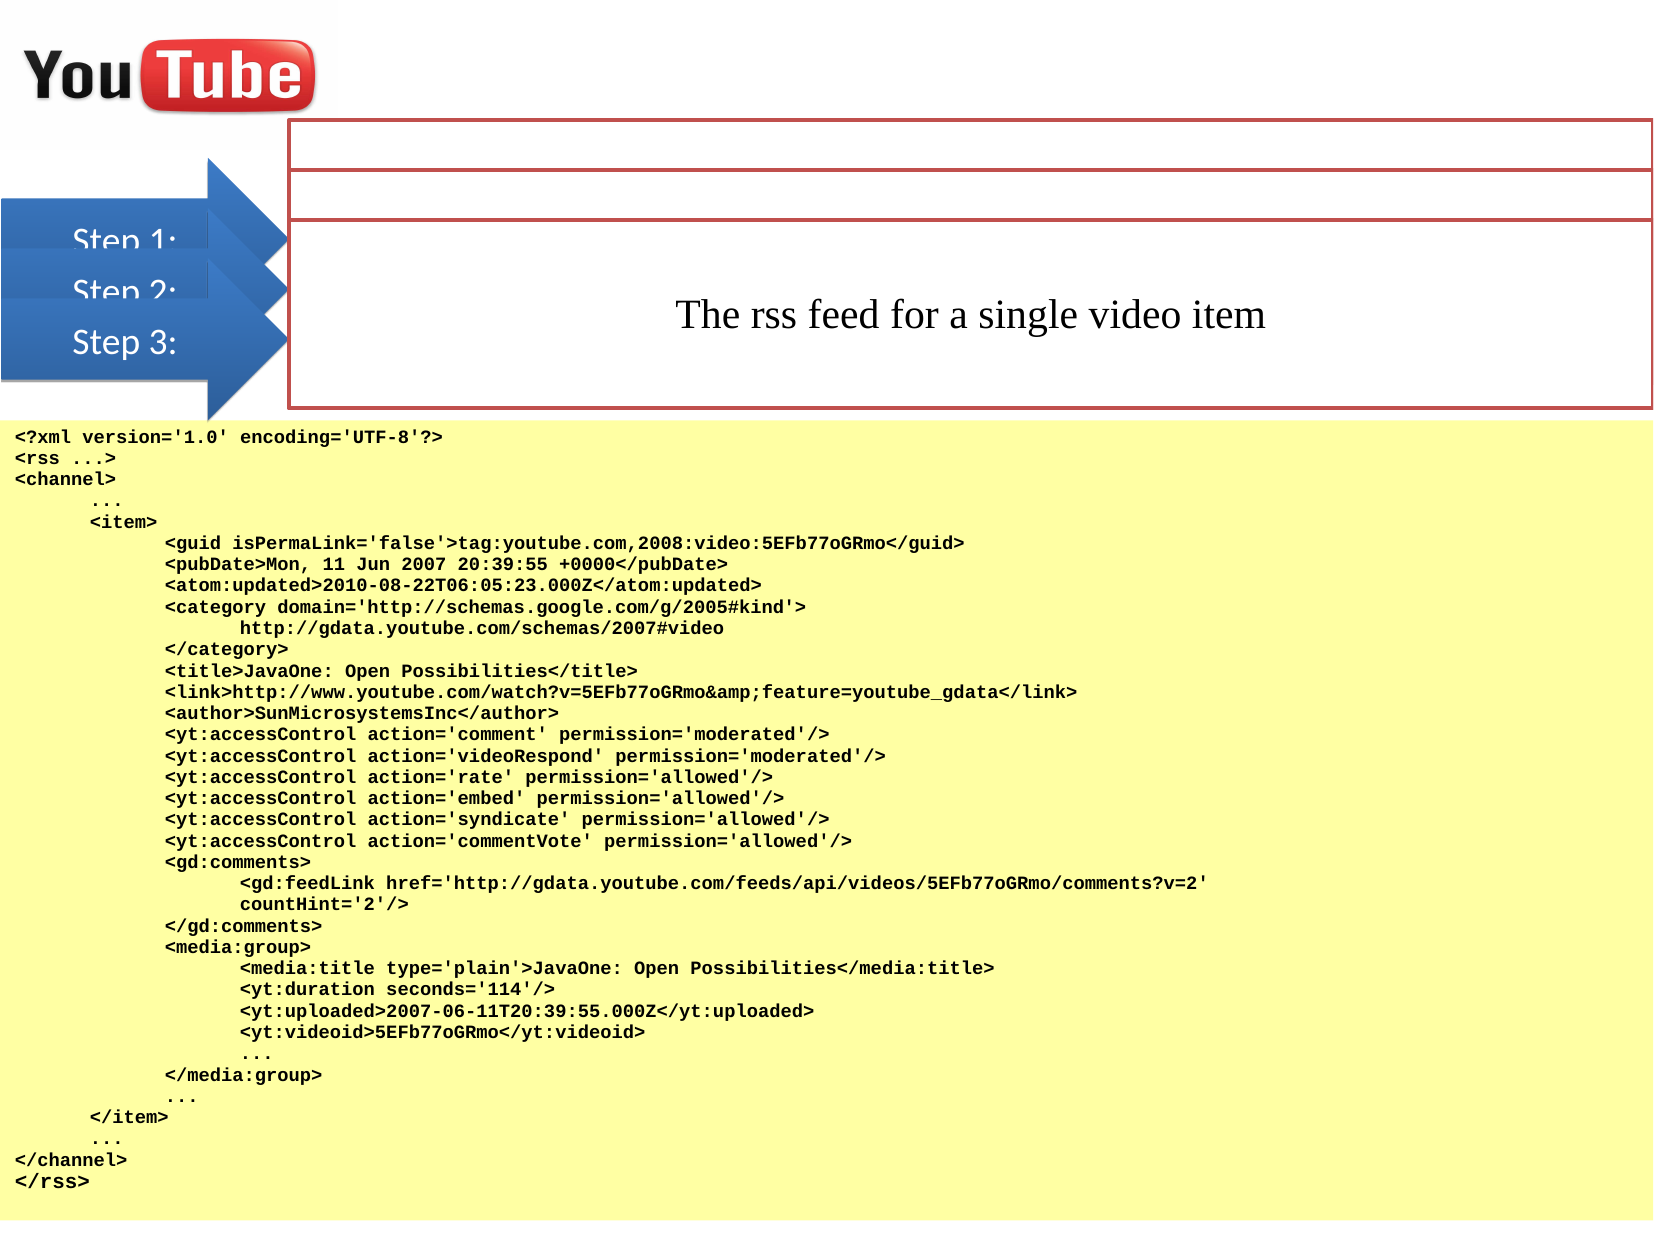

Go to the youTube API documentation site for getting the REST search URL and search parameters: http://code.google.com/apis/youtube/2.0/developers_guide_protocol_api_query_parameters.html
Step 1:
Open a URL Connection to the youTube Search URL:
http://gdata.youtube.com/feeds/api/videos?alt=rss&v=2&max-results=5&q=#{param}
Step 2:
The rss feed for a single video item
Step 3:
<?xml version='1.0' encoding='UTF-8'?>
<rss ...>
<channel>
	...
	<item>
		<guid isPermaLink='false'>tag:youtube.com,2008:video:5EFb77oGRmo</guid>
		<pubDate>Mon, 11 Jun 2007 20:39:55 +0000</pubDate>
		<atom:updated>2010-08-22T06:05:23.000Z</atom:updated>
		<category domain='http://schemas.google.com/g/2005#kind'>
			http://gdata.youtube.com/schemas/2007#video
		</category>
		<title>JavaOne: Open Possibilities</title>
		<link>http://www.youtube.com/watch?v=5EFb77oGRmo&amp;feature=youtube_gdata</link>
		<author>SunMicrosystemsInc</author>
		<yt:accessControl action='comment' permission='moderated'/>
		<yt:accessControl action='videoRespond' permission='moderated'/>
		<yt:accessControl action='rate' permission='allowed'/>
		<yt:accessControl action='embed' permission='allowed'/>
		<yt:accessControl action='syndicate' permission='allowed'/>
		<yt:accessControl action='commentVote' permission='allowed'/>
		<gd:comments>
			<gd:feedLink href='http://gdata.youtube.com/feeds/api/videos/5EFb77oGRmo/comments?v=2'
			countHint='2'/>
		</gd:comments>
		<media:group>
			<media:title type='plain'>JavaOne: Open Possibilities</media:title>
			<yt:duration seconds='114'/>
			<yt:uploaded>2007-06-11T20:39:55.000Z</yt:uploaded>
			<yt:videoid>5EFb77oGRmo</yt:videoid>
			...
		</media:group>
		...
	</item>
	...
</channel>
</rss>